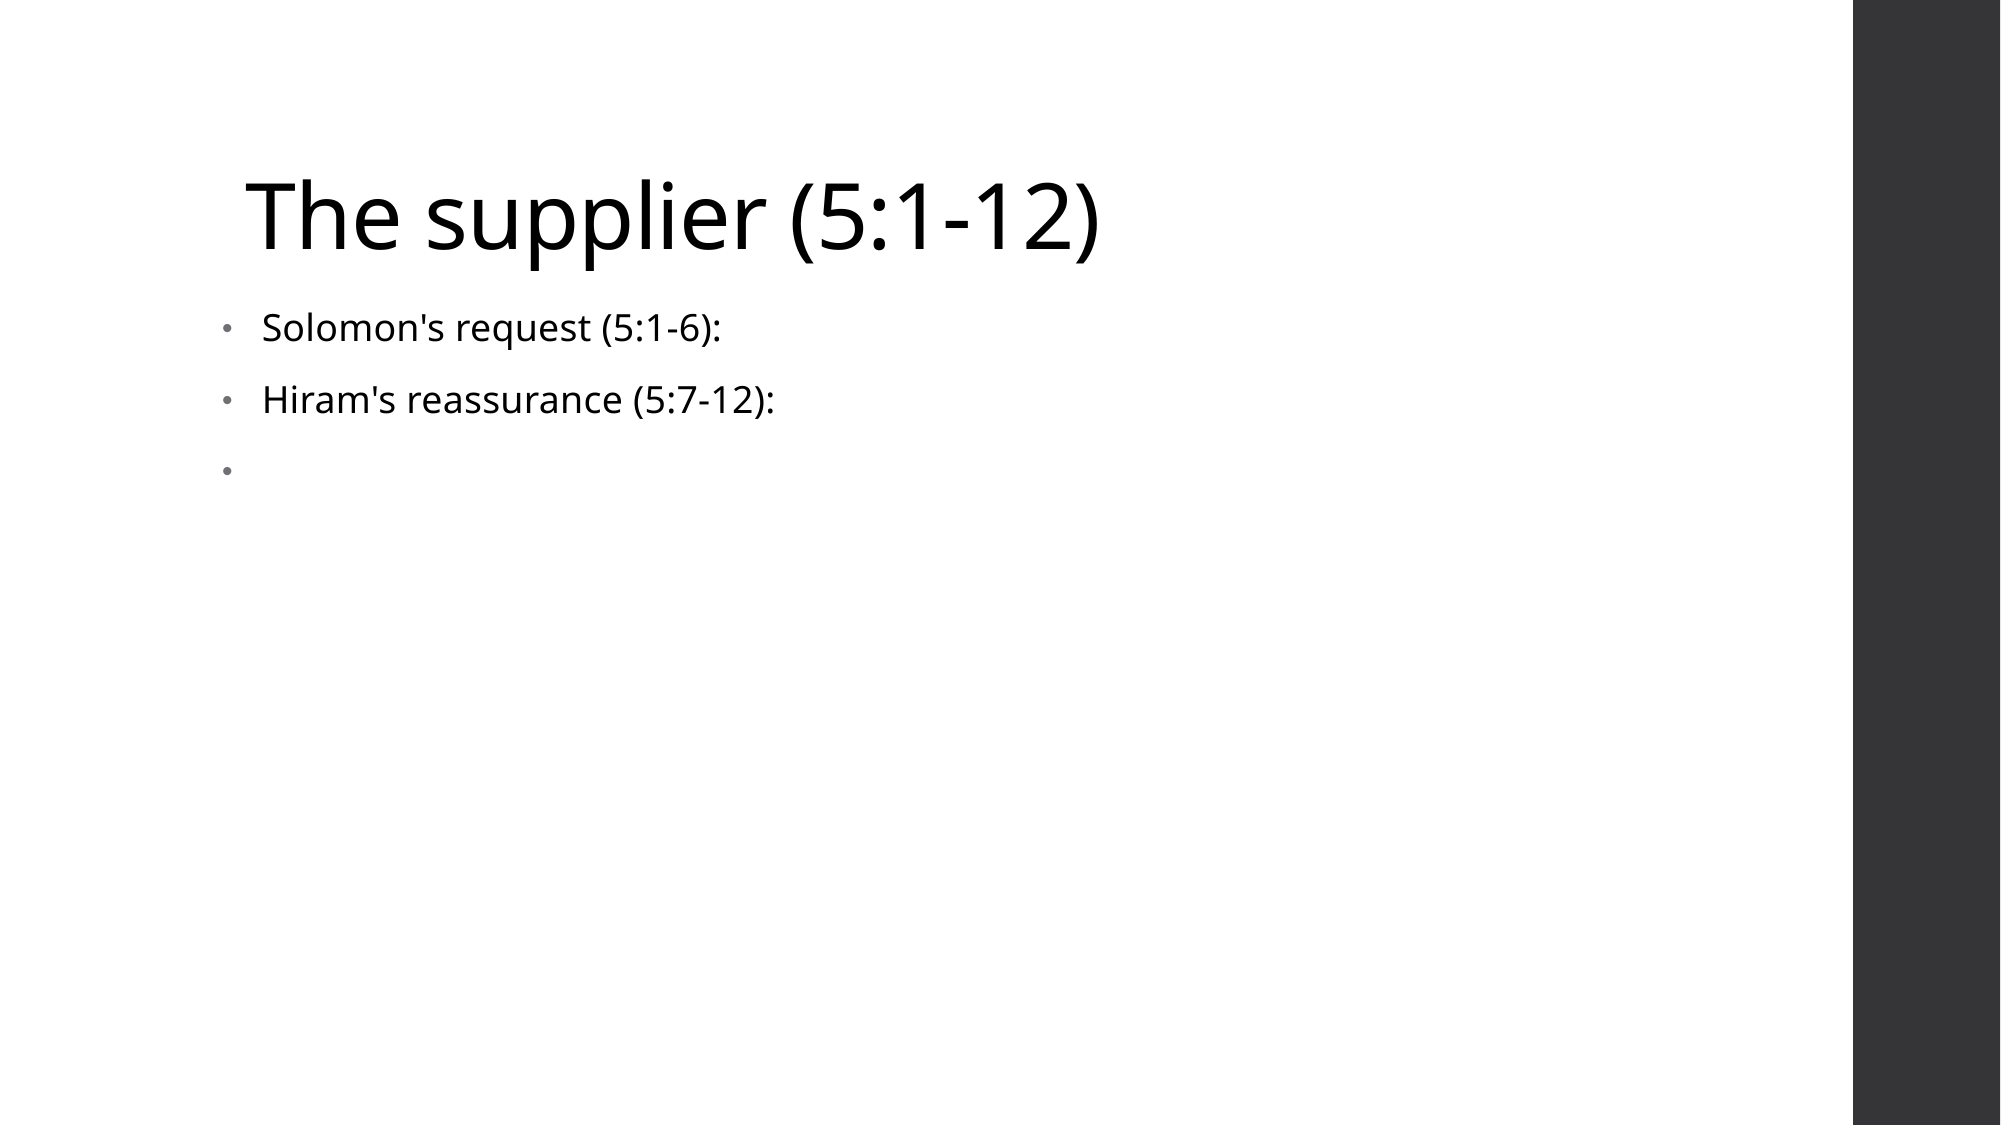

# The supplier (5:1-12)
 Solomon's request (5:1-6):
 Hiram's reassurance (5:7-12):